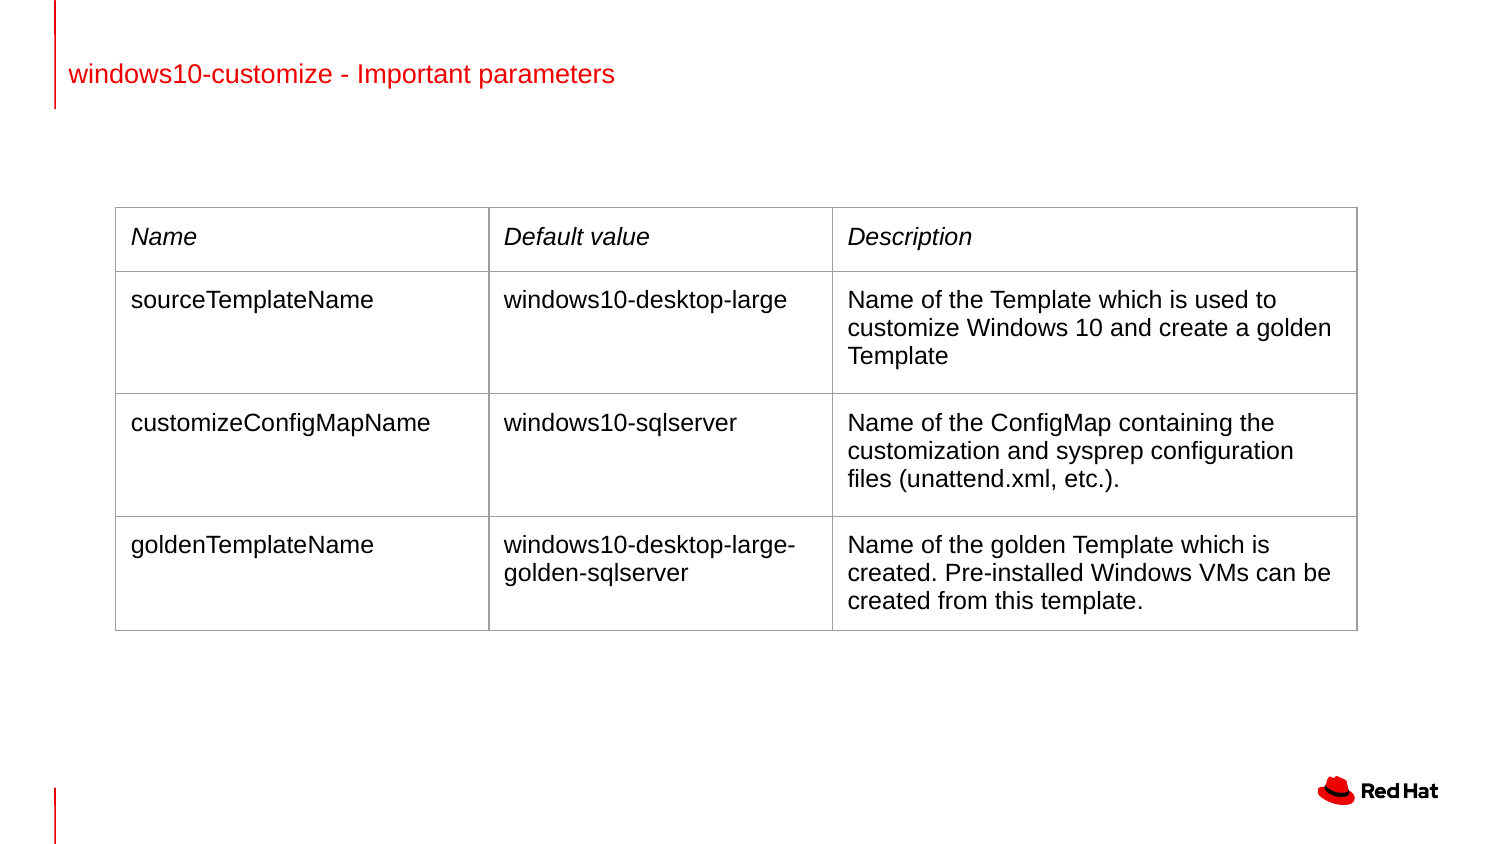

windows10-customize - Important parameters
| Name | Default value | Description |
| --- | --- | --- |
| sourceTemplateName | windows10-desktop-large | Name of the Template which is used to customize Windows 10 and create a golden Template |
| customizeConfigMapName | windows10-sqlserver | Name of the ConfigMap containing the customization and sysprep configuration files (unattend.xml, etc.). |
| goldenTemplateName | windows10-desktop-large-golden-sqlserver | Name of the golden Template which is created. Pre-installed Windows VMs can be created from this template. |
#